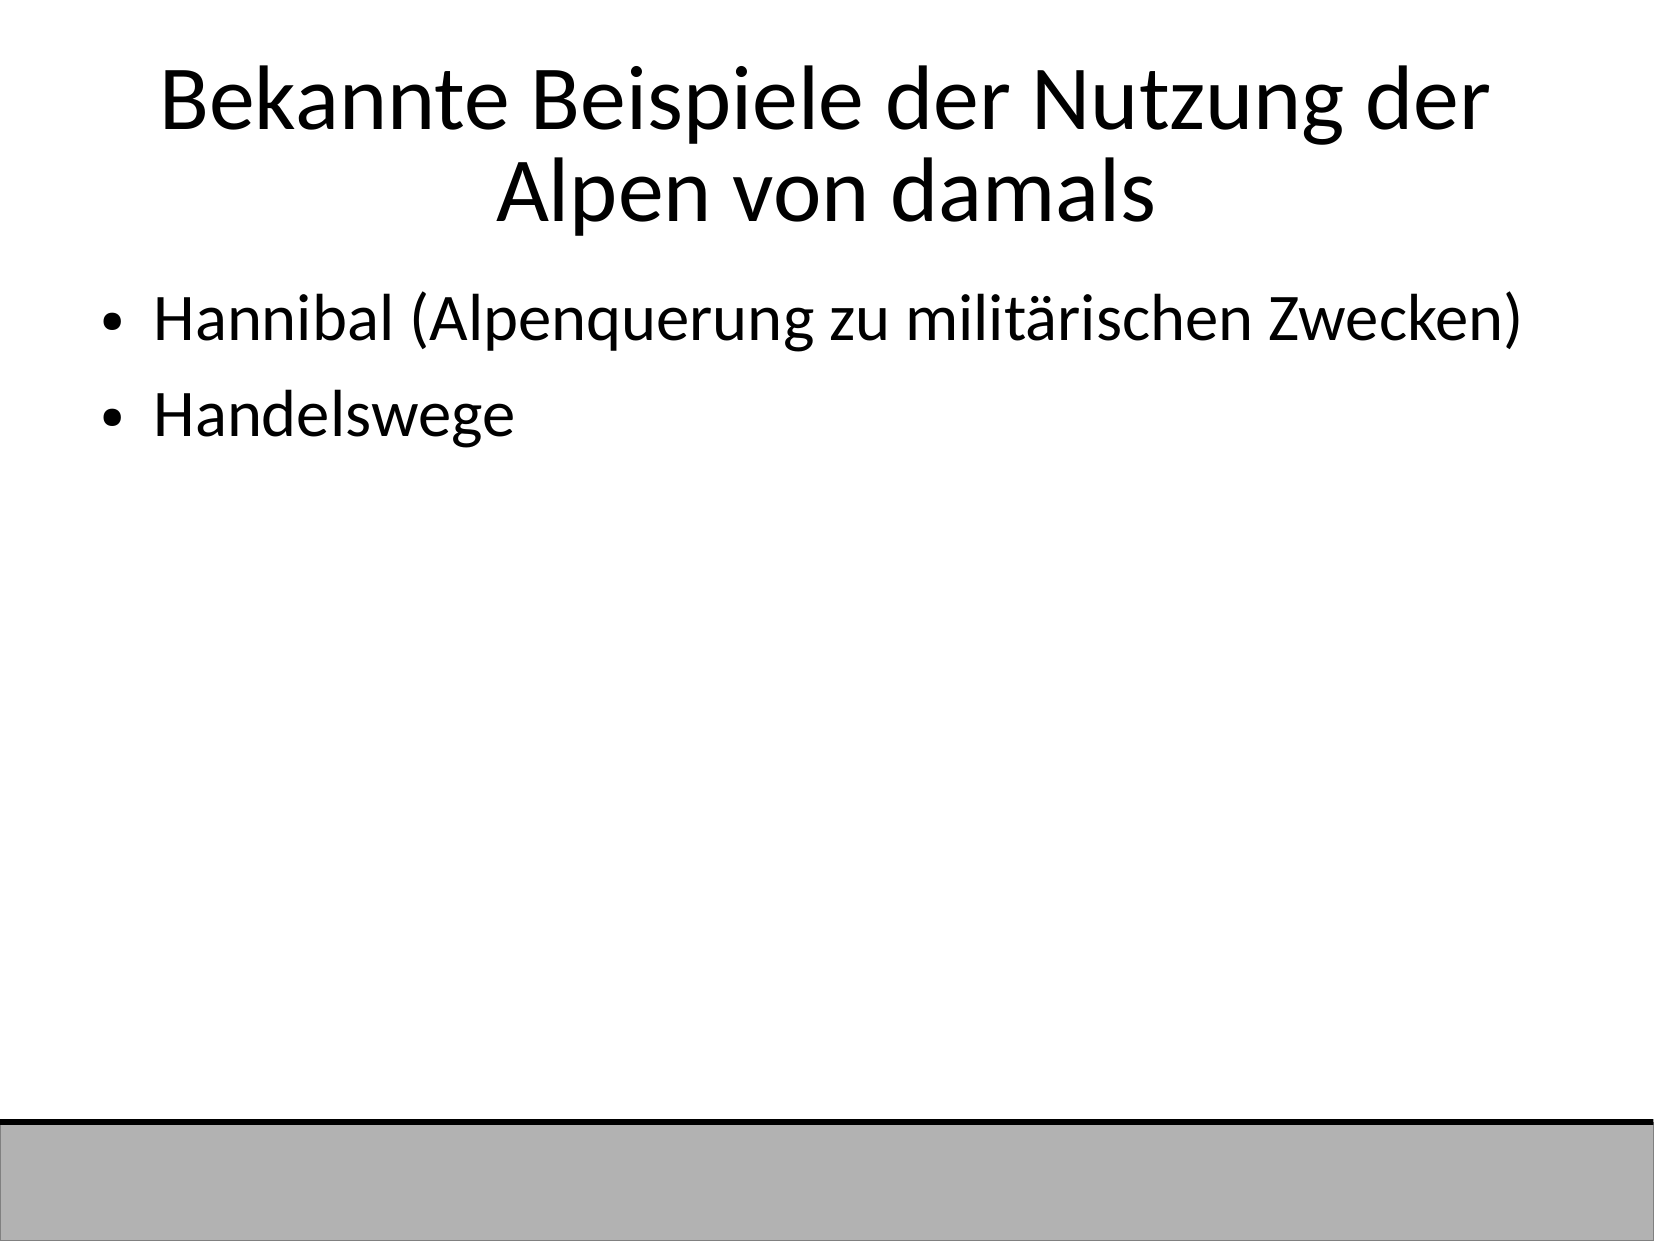

# Bekannte Beispiele der Nutzung der Alpen von damals
Hannibal (Alpenquerung zu militärischen Zwecken)
Handelswege